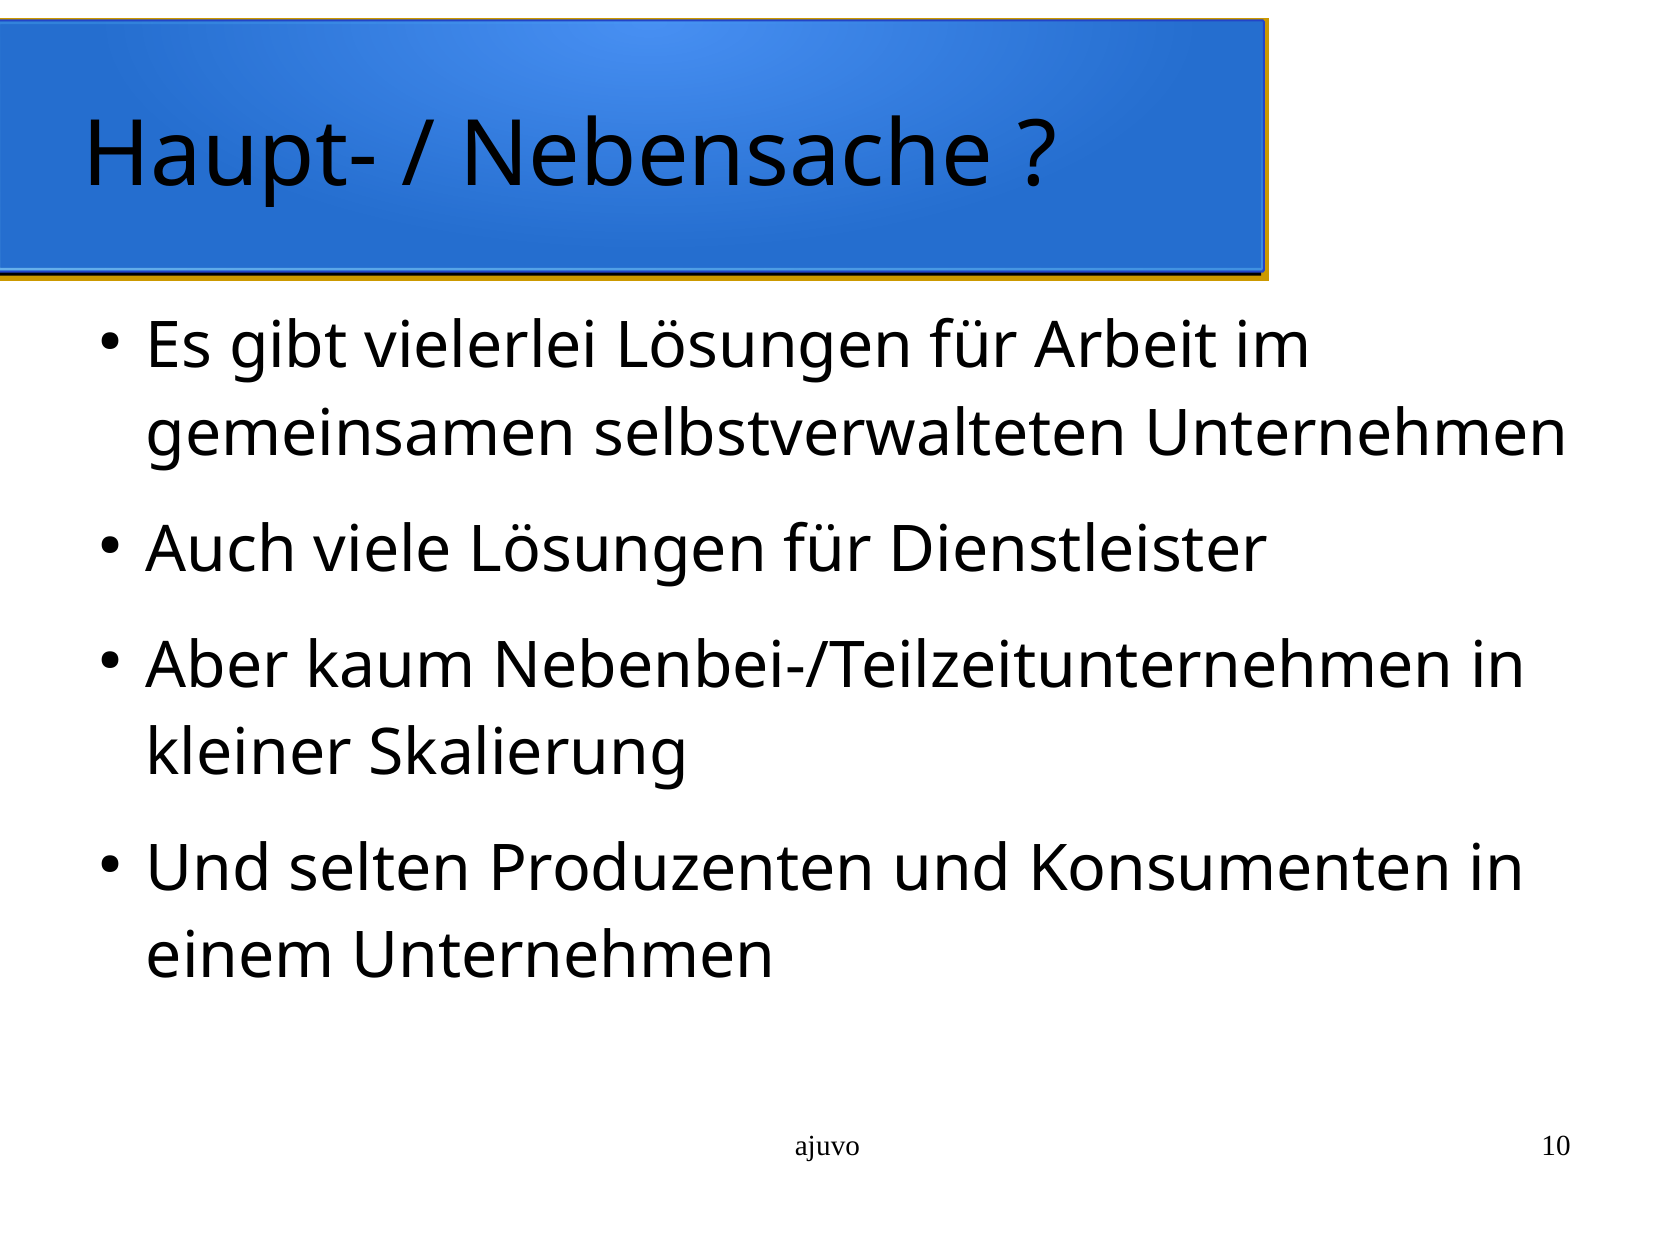

# Haupt- / Nebensache ?
Es gibt vielerlei Lösungen für Arbeit im gemeinsamen selbstverwalteten Unternehmen
Auch viele Lösungen für Dienstleister
Aber kaum Nebenbei-/Teilzeitunternehmen in kleiner Skalierung
Und selten Produzenten und Konsumenten in einem Unternehmen
ajuvo
10